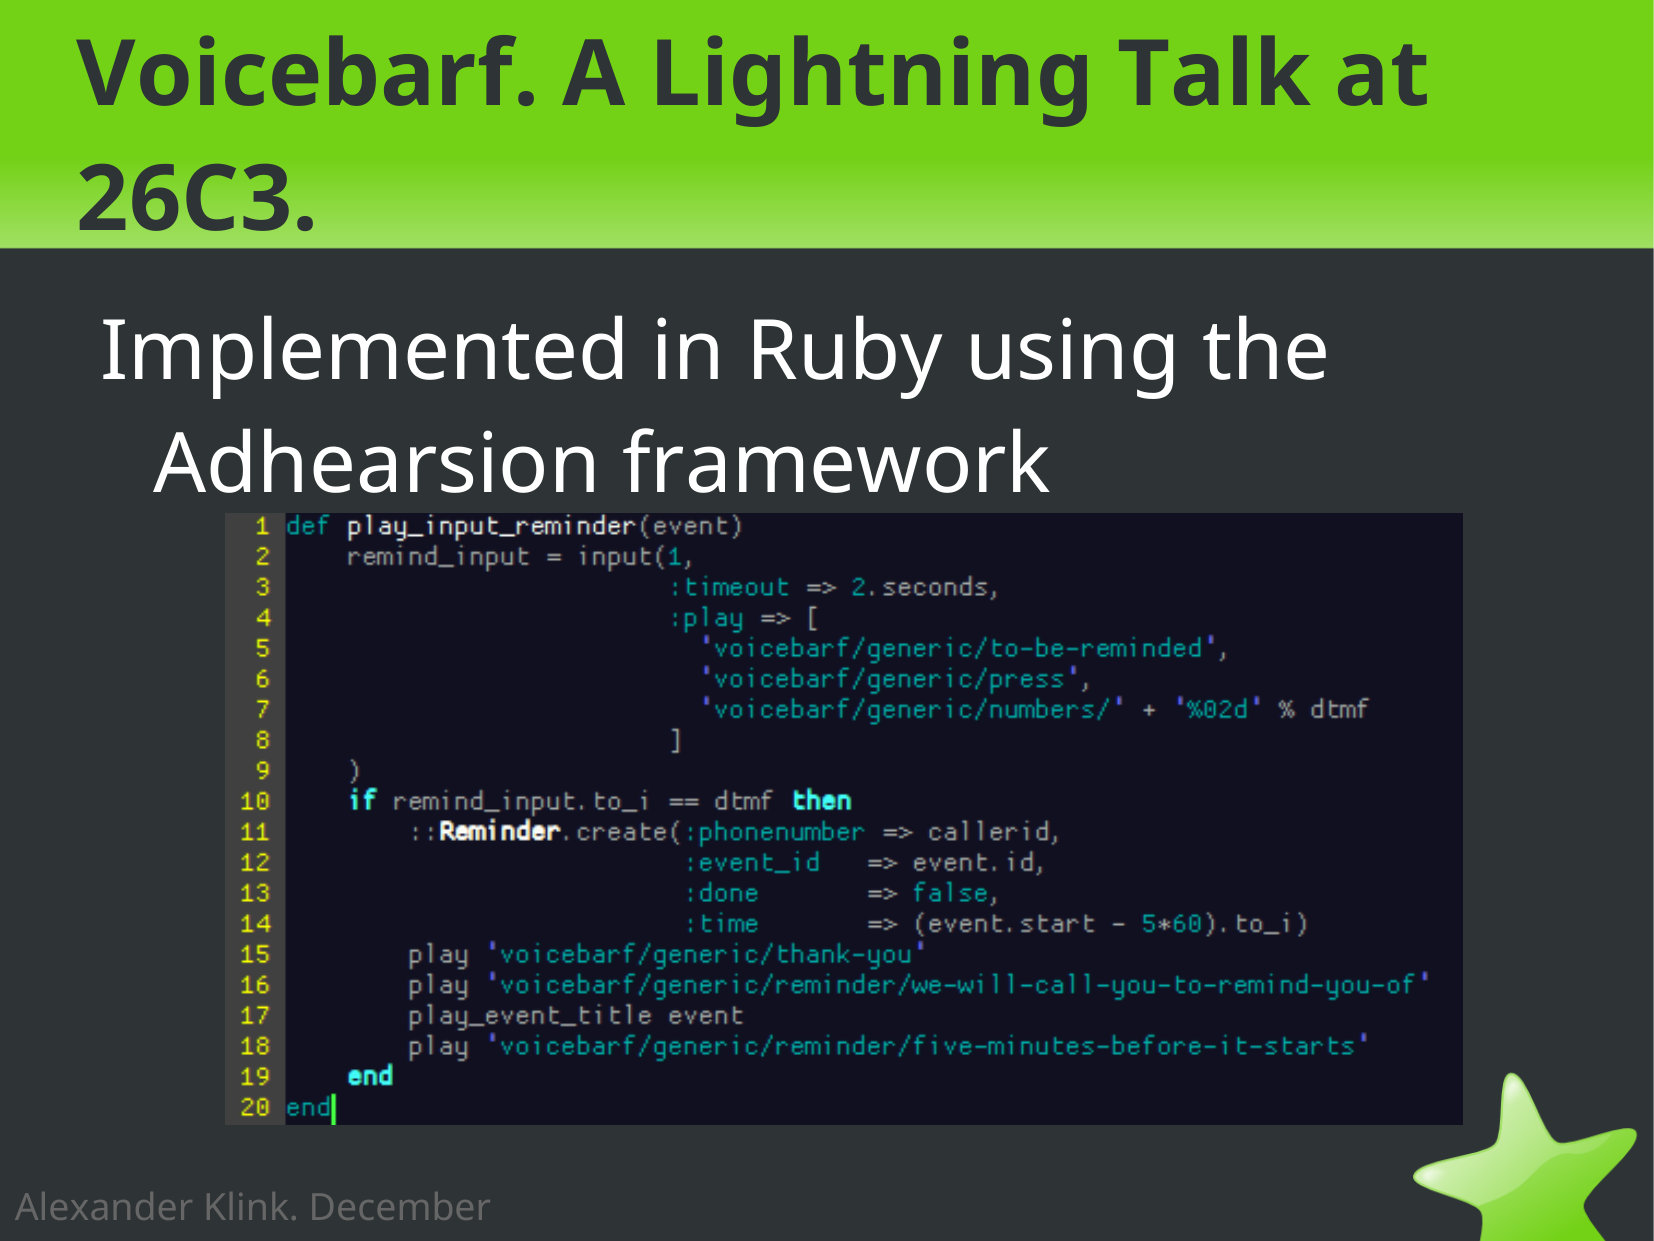

# Voicebarf. A Lightning Talk at 26C3.
Implemented in Ruby using the Adhearsion framework
Alexander Klink. December 27th, 2009.